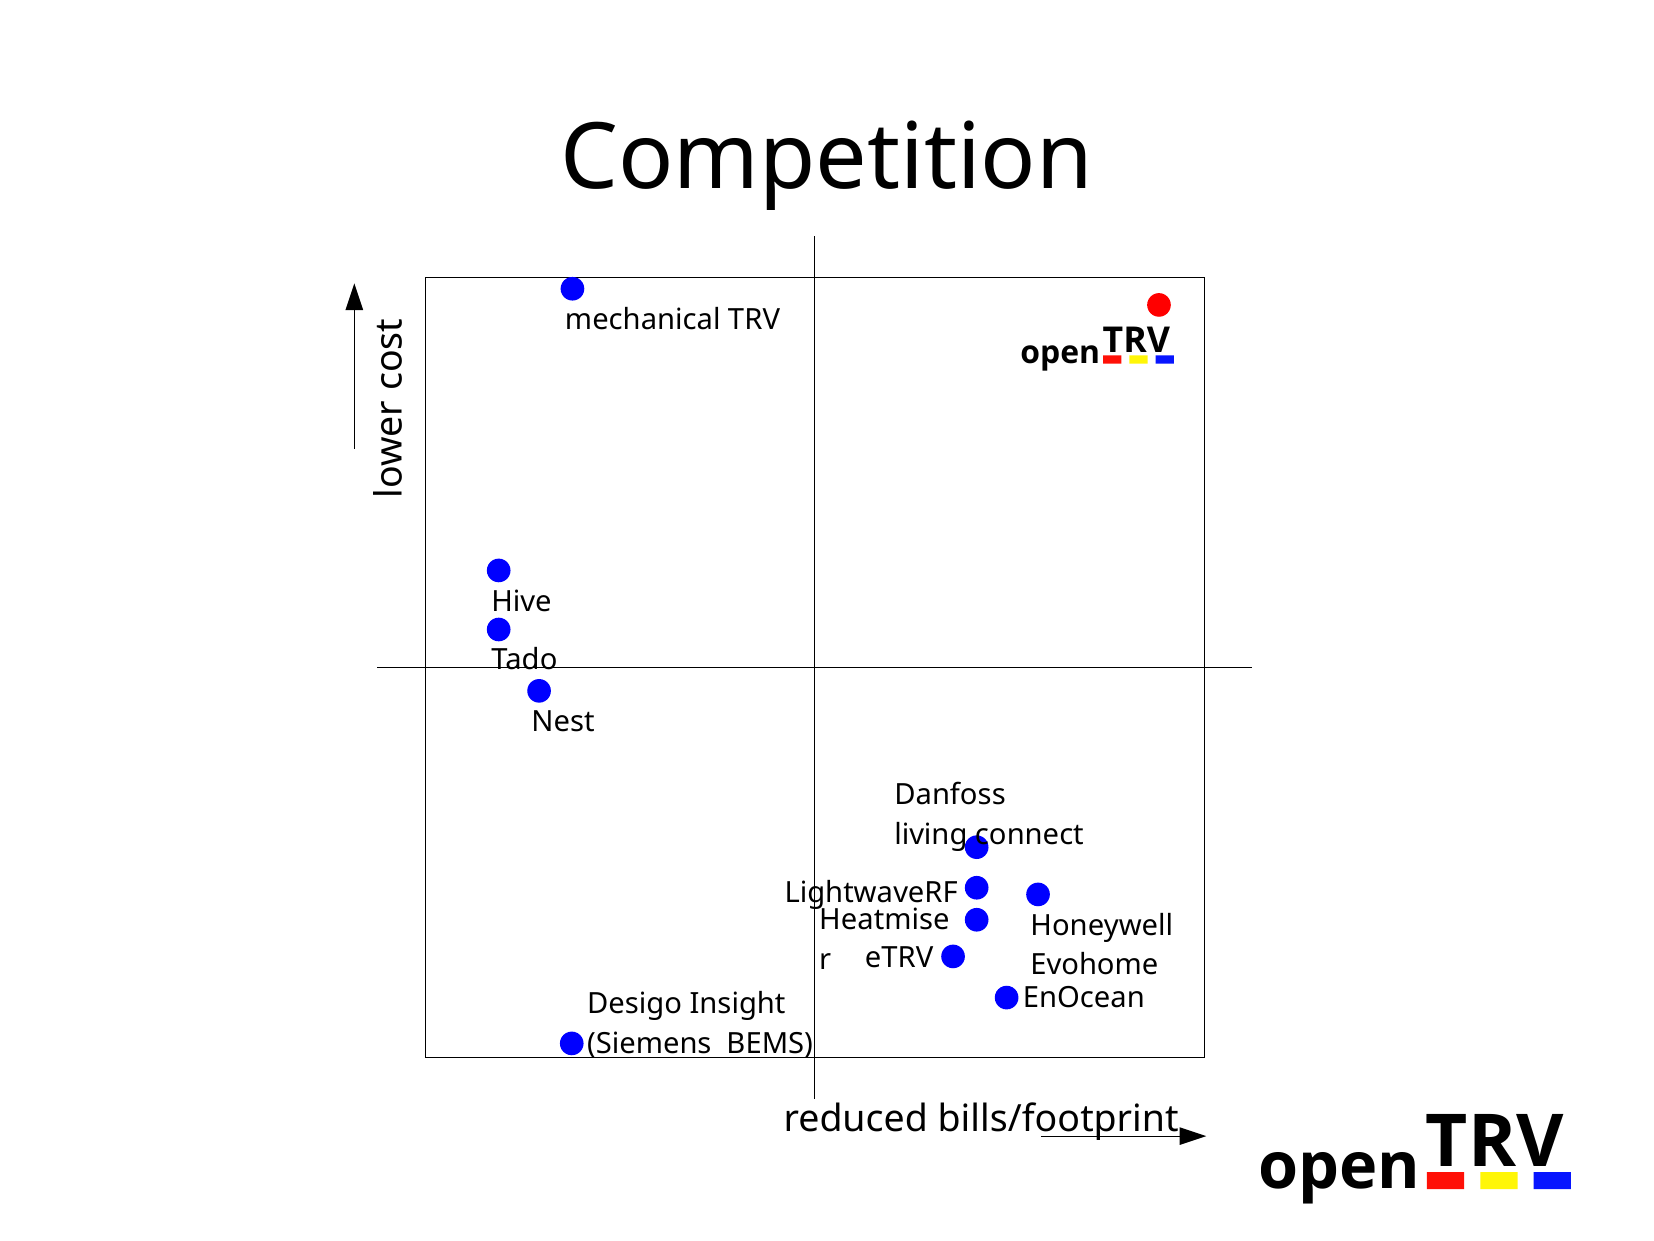

# Competition
mechanical TRV
lower cost
Hive
Tado
Nest
Danfoss
living connect
LightwaveRF
Heatmiser
Honeywell
Evohome
eTRV
EnOcean
Desigo Insight
(Siemens BEMS)
reduced bills/footprint